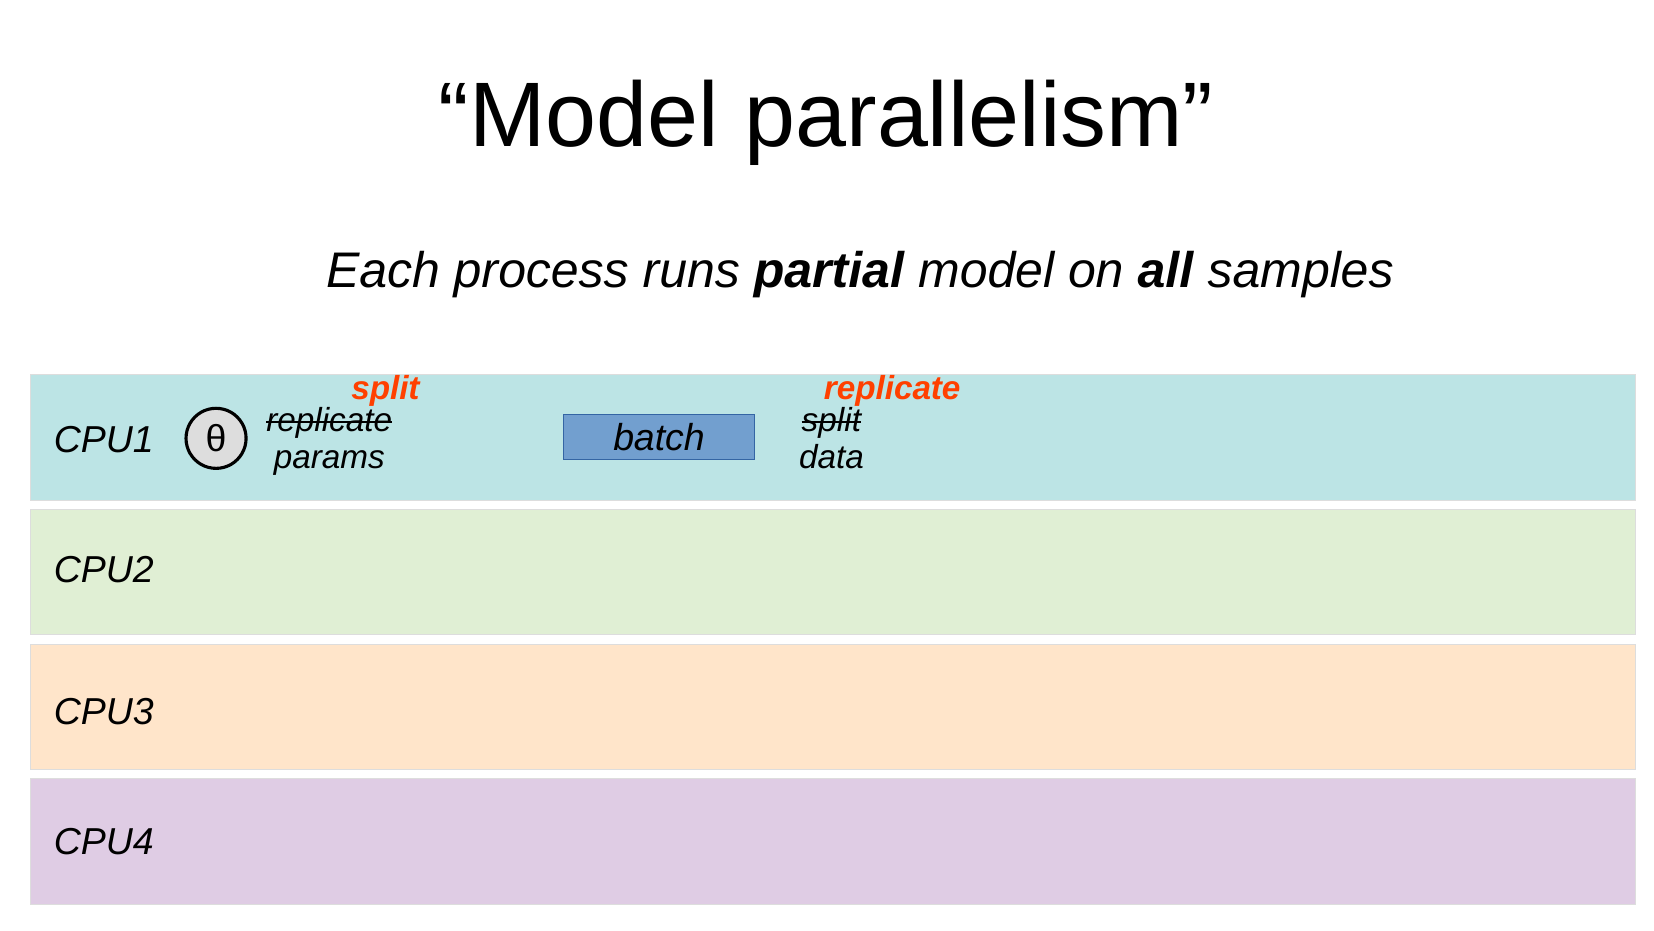

# “Model parallelism”
Each process runs partial model on all samples
split
replicate
replicate
params
split
data
θ
CPU1
batch
CPU2
CPU3
CPU4